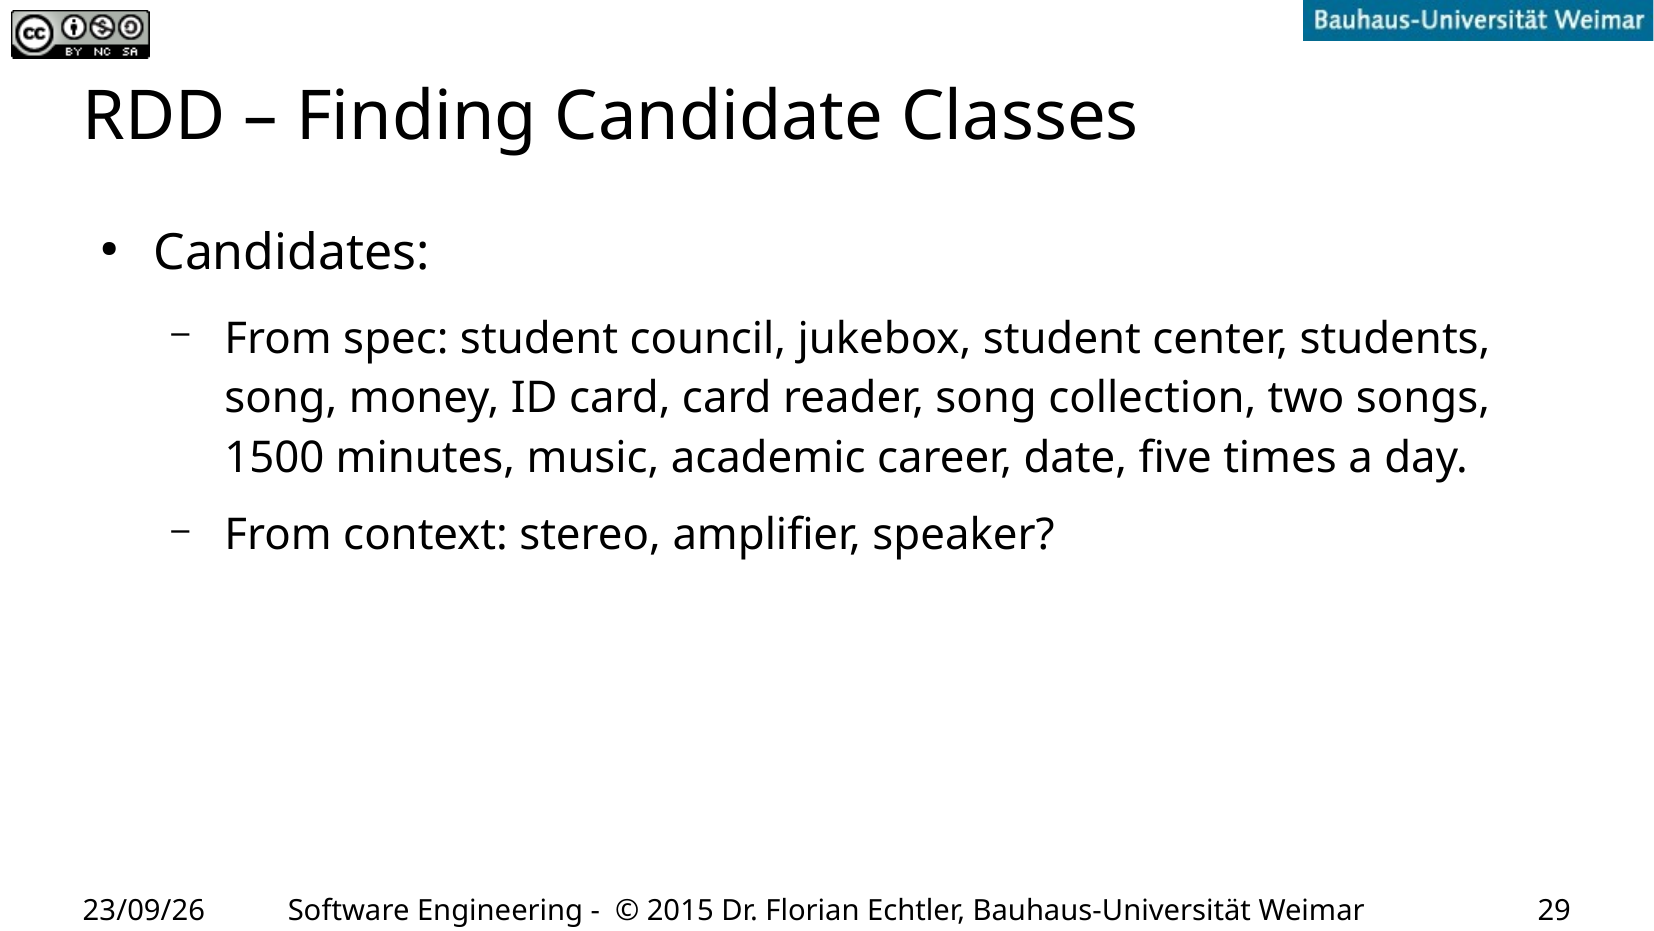

# RDD – Finding Candidate Classes
Candidates:
From spec: student council, jukebox, student center, students, song, money, ID card, card reader, song collection, two songs, 1500 minutes, music, academic career, date, five times a day.
From context: stereo, amplifier, speaker?
Software Engineering - © 2015 Dr. Florian Echtler, Bauhaus-Universität Weimar
29